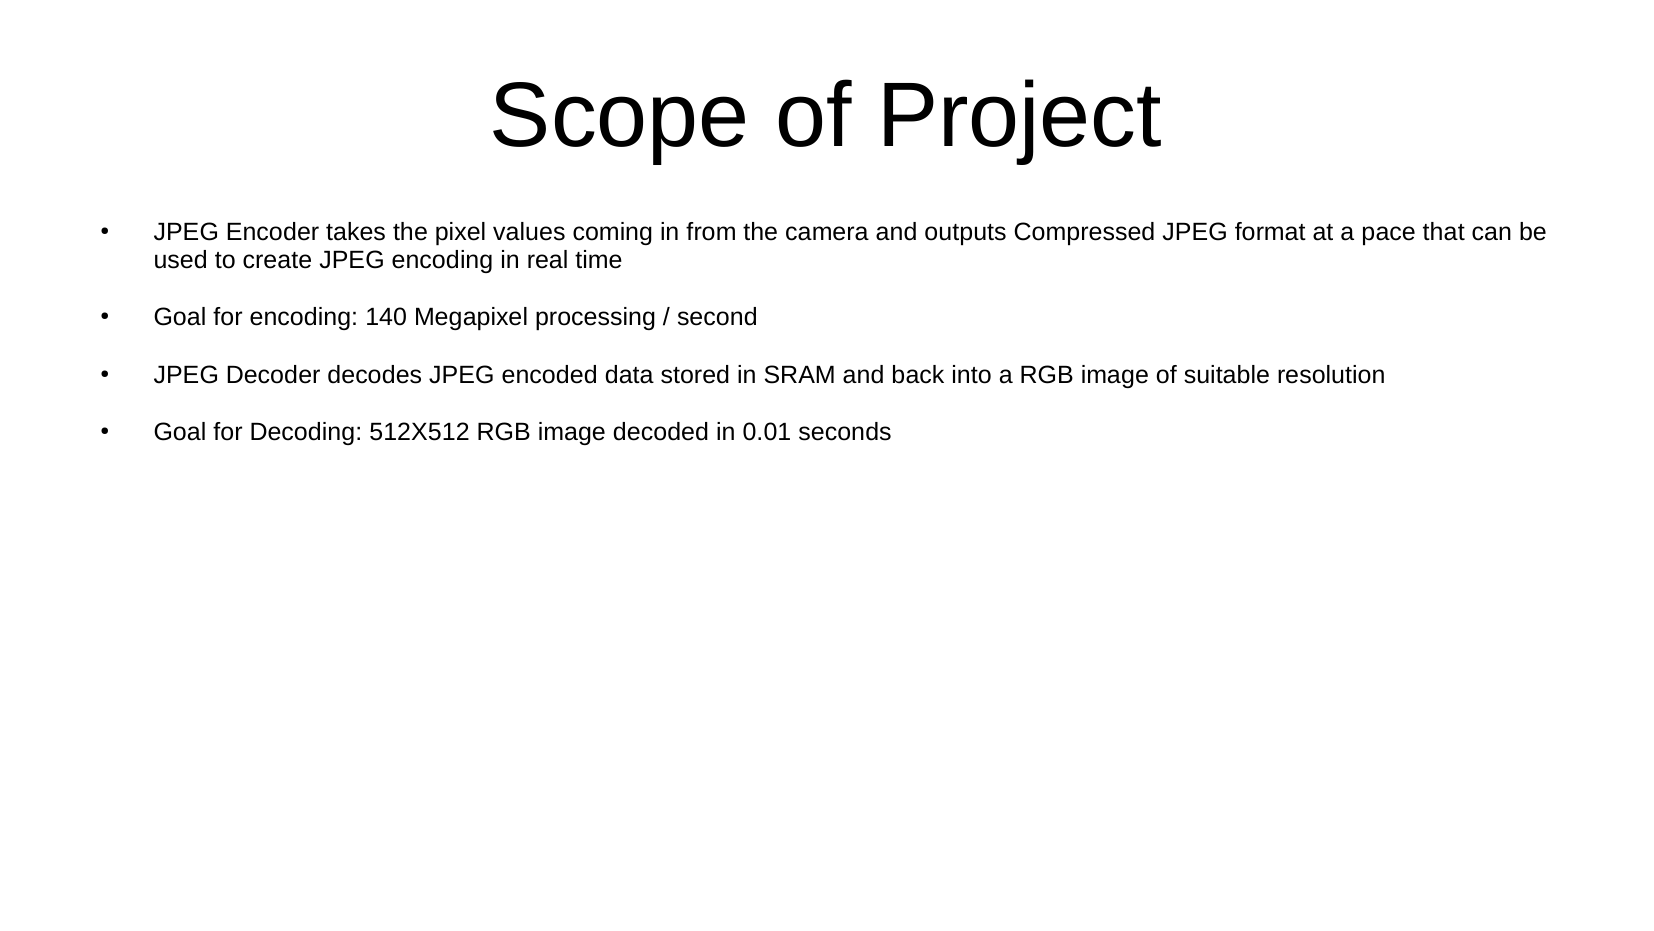

# Scope of Project
JPEG Encoder takes the pixel values coming in from the camera and outputs Compressed JPEG format at a pace that can be used to create JPEG encoding in real time
Goal for encoding: 140 Megapixel processing / second
JPEG Decoder decodes JPEG encoded data stored in SRAM and back into a RGB image of suitable resolution
Goal for Decoding: 512X512 RGB image decoded in 0.01 seconds